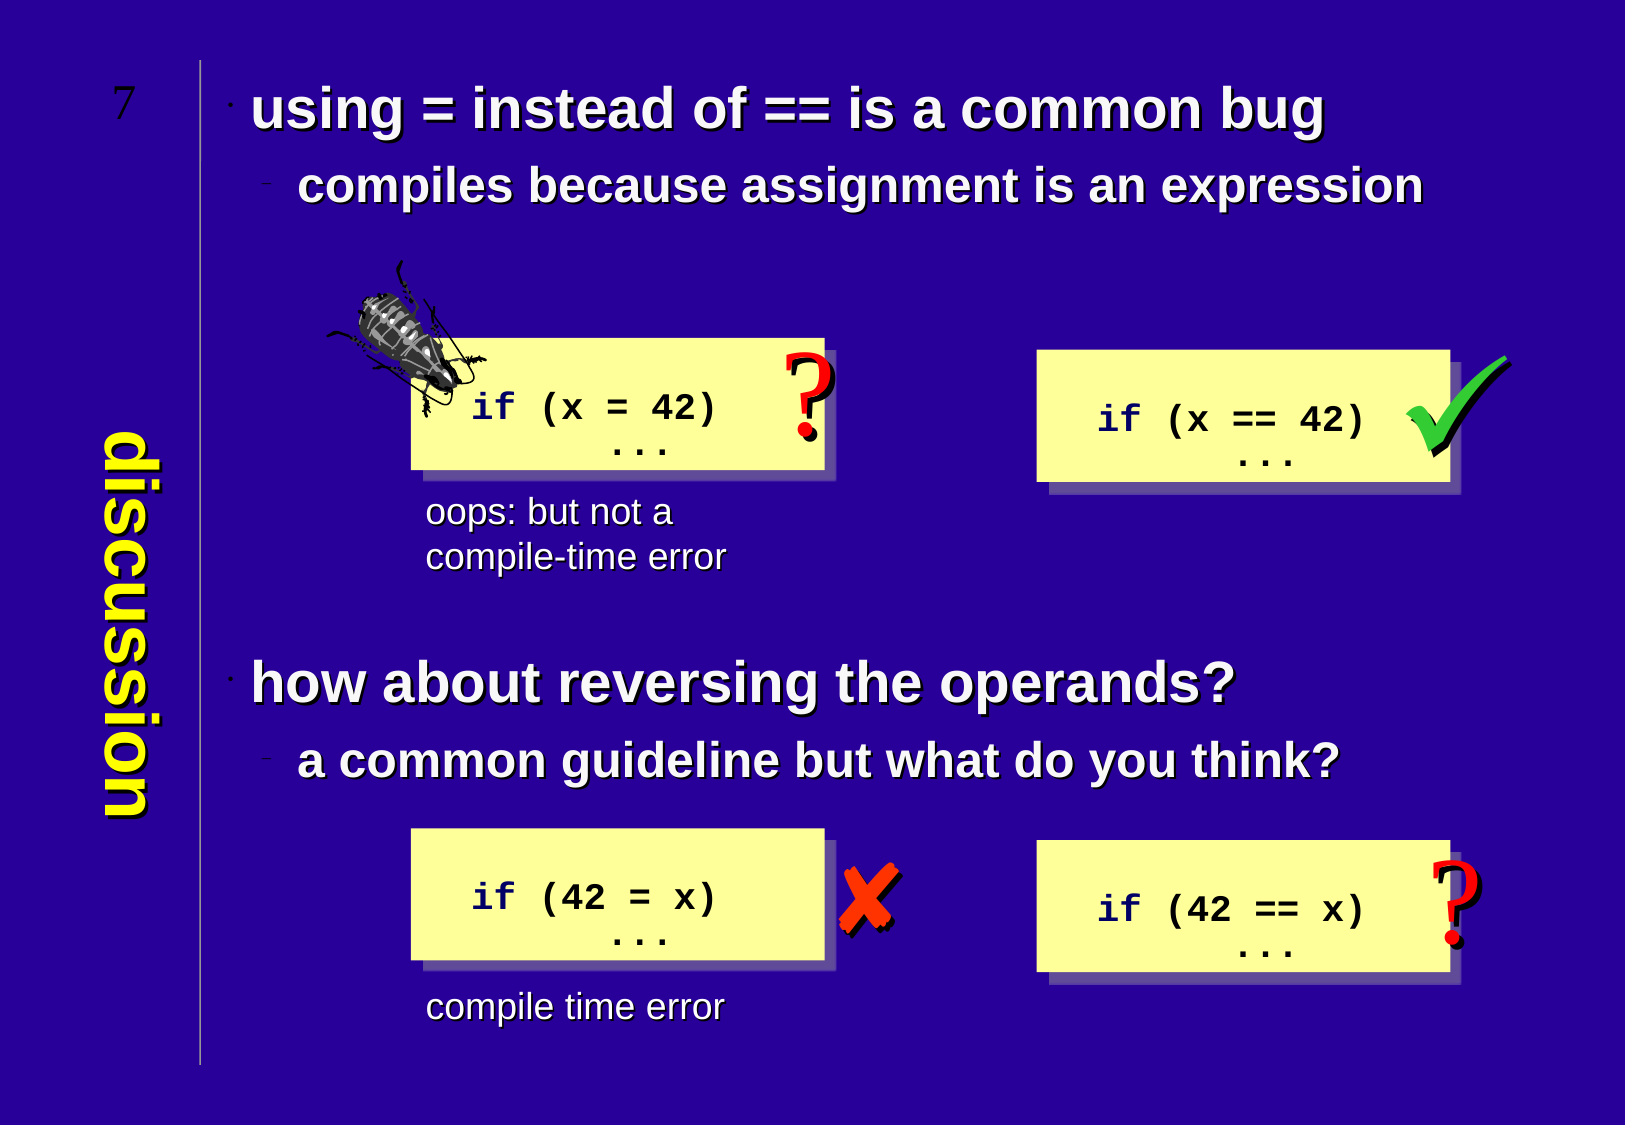

7
 using = instead of == is a common bug
compiles because assignment is an expression
 how about reversing the operands?
a common guideline but what do you think?
# discussion
?

 if (x = 42)
 ...
 if (x == 42)
 ...
oops: but not a compile-time error

?
 if (42 = x)
 ...
 if (42 == x)
 ...
compile time error